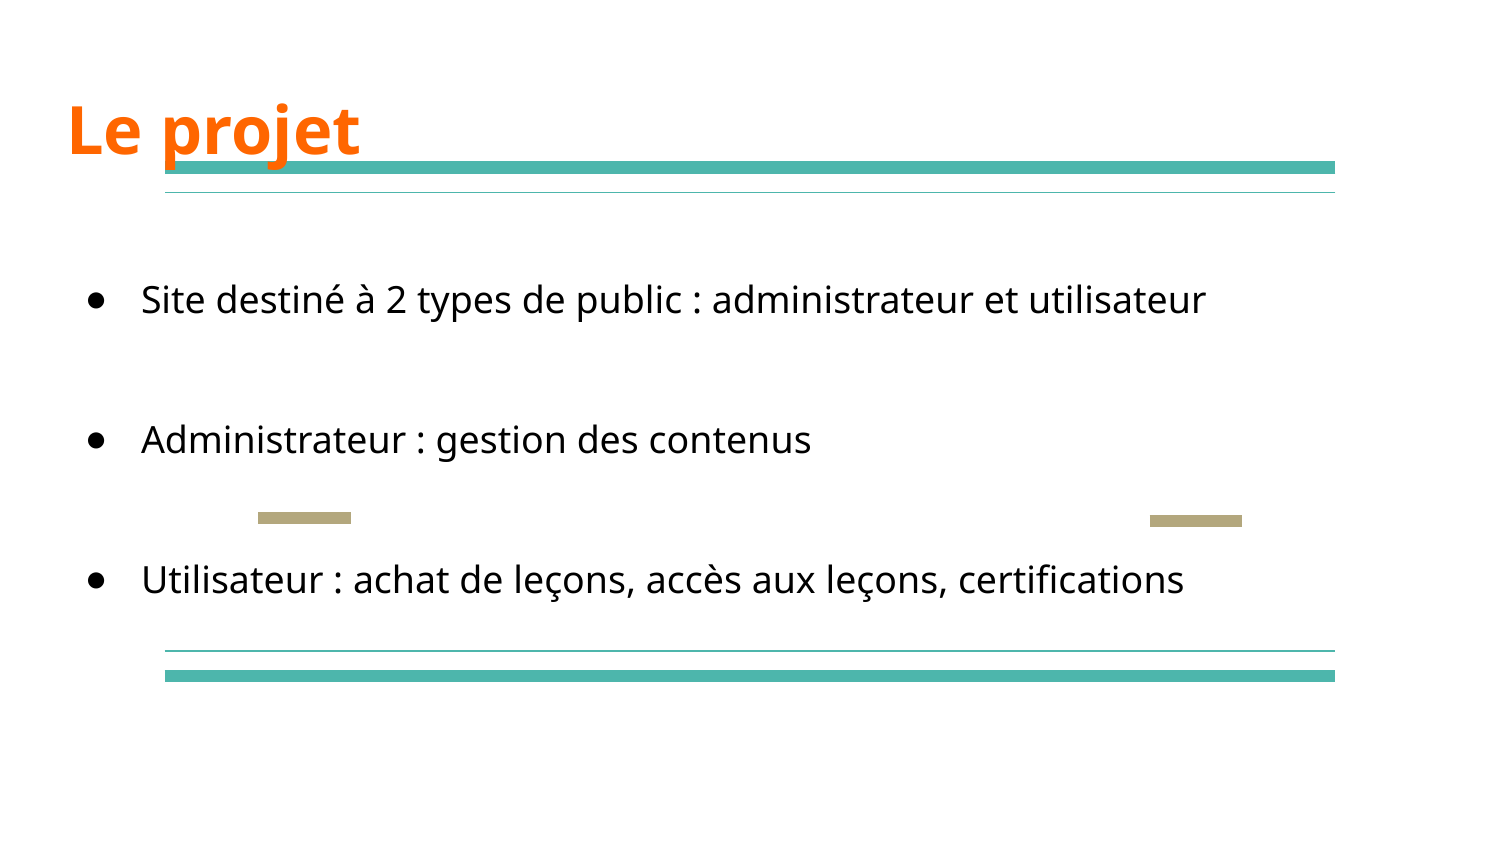

# Le projet
Site destiné à 2 types de public : administrateur et utilisateur
Administrateur : gestion des contenus
Utilisateur : achat de leçons, accès aux leçons, certifications